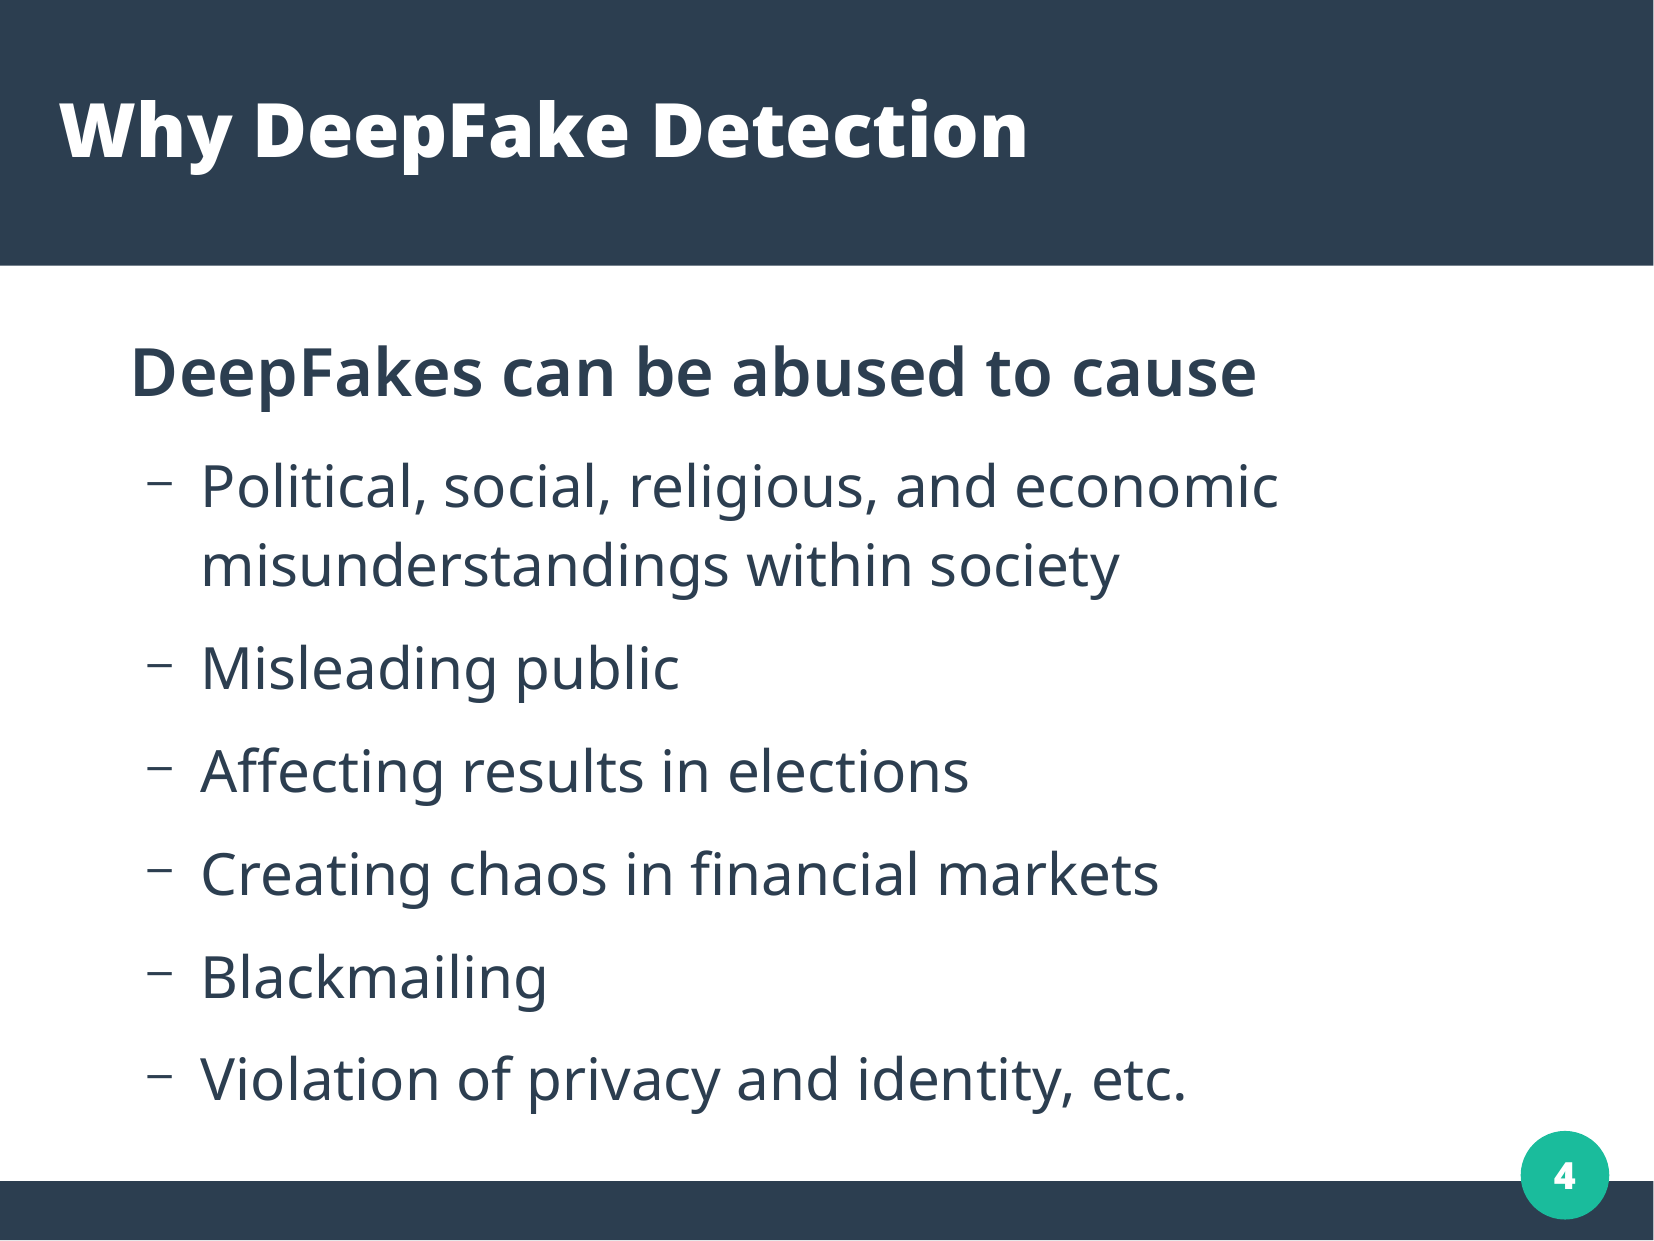

# Why DeepFake Detection
DeepFakes can be abused to cause
Political, social, religious, and economic misunderstandings within society
Misleading public
Affecting results in elections
Creating chaos in financial markets
Blackmailing
Violation of privacy and identity, etc.
4